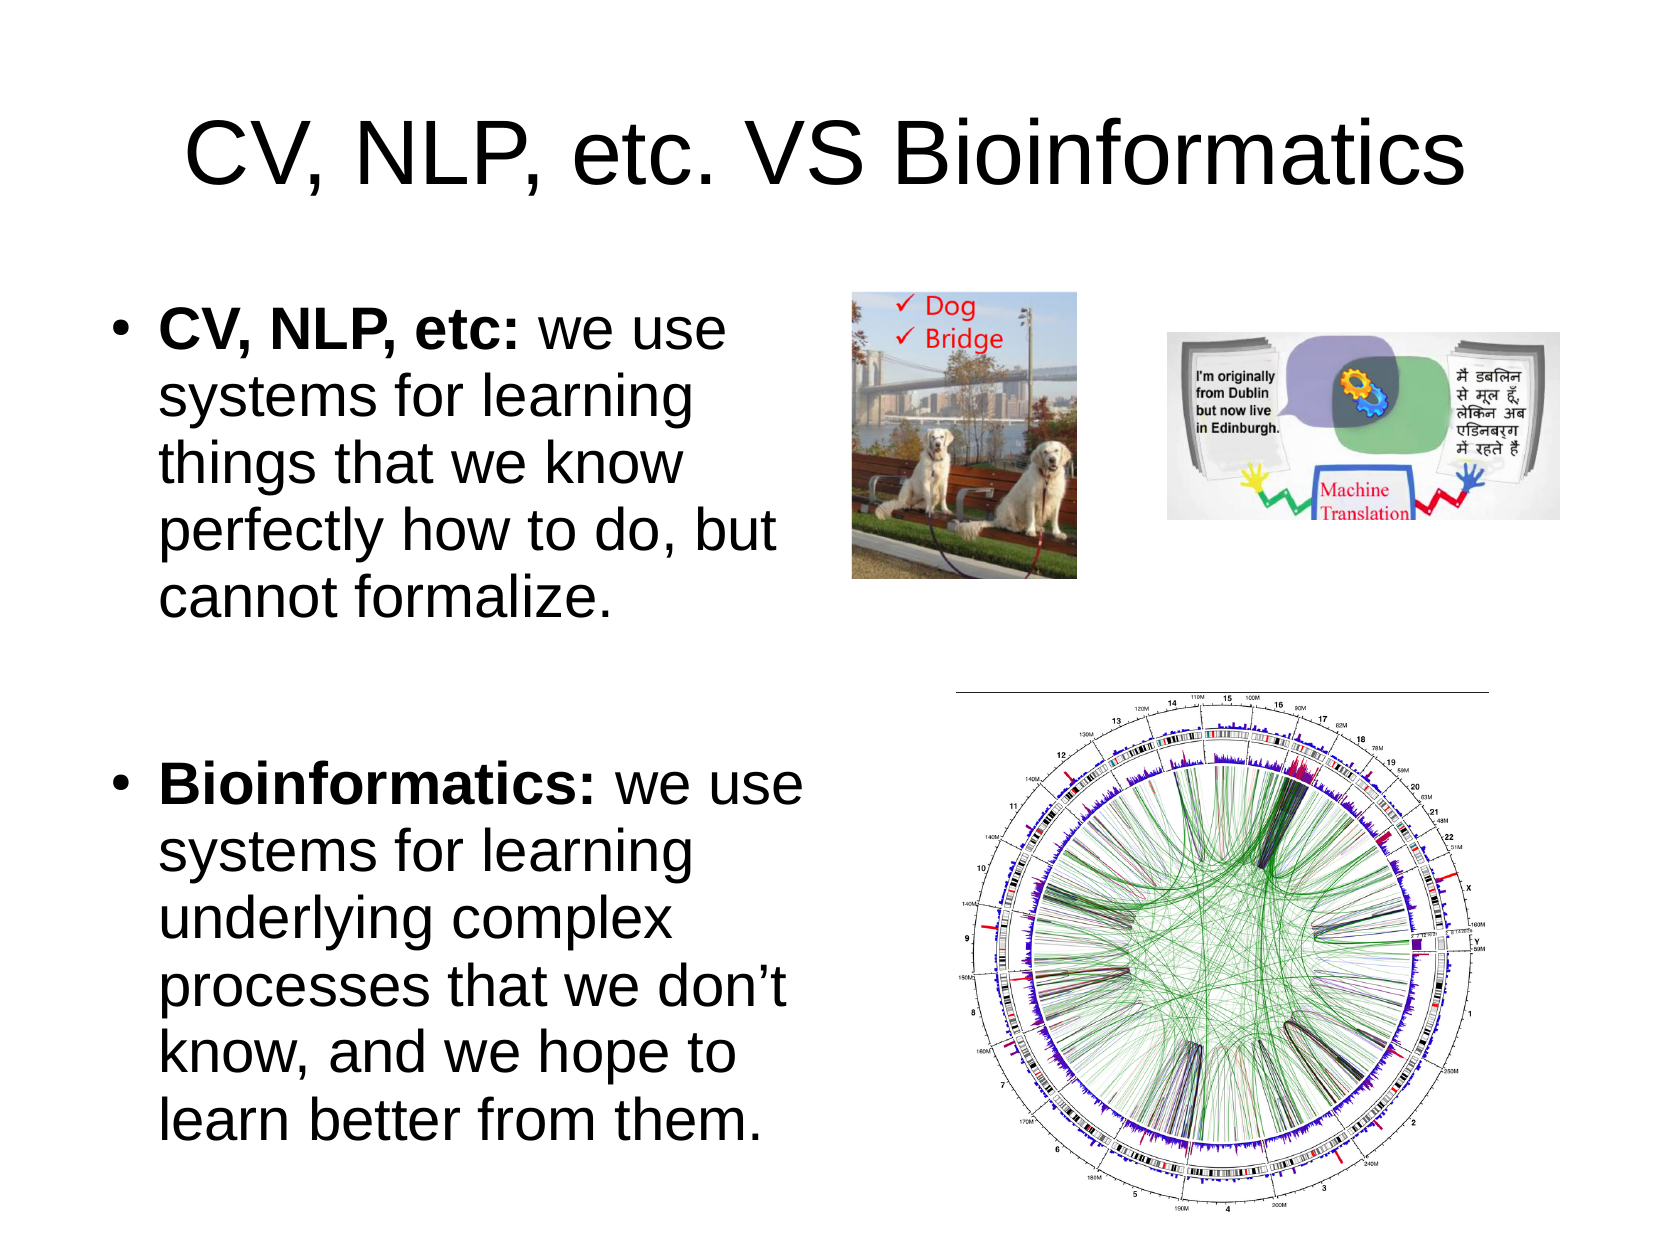

# CV, NLP, etc. VS Bioinformatics
CV, NLP, etc: we use systems for learning things that we know perfectly how to do, but cannot formalize.
Bioinformatics: we use systems for learning underlying complex processes that we don’t know, and we hope to learn better from them.